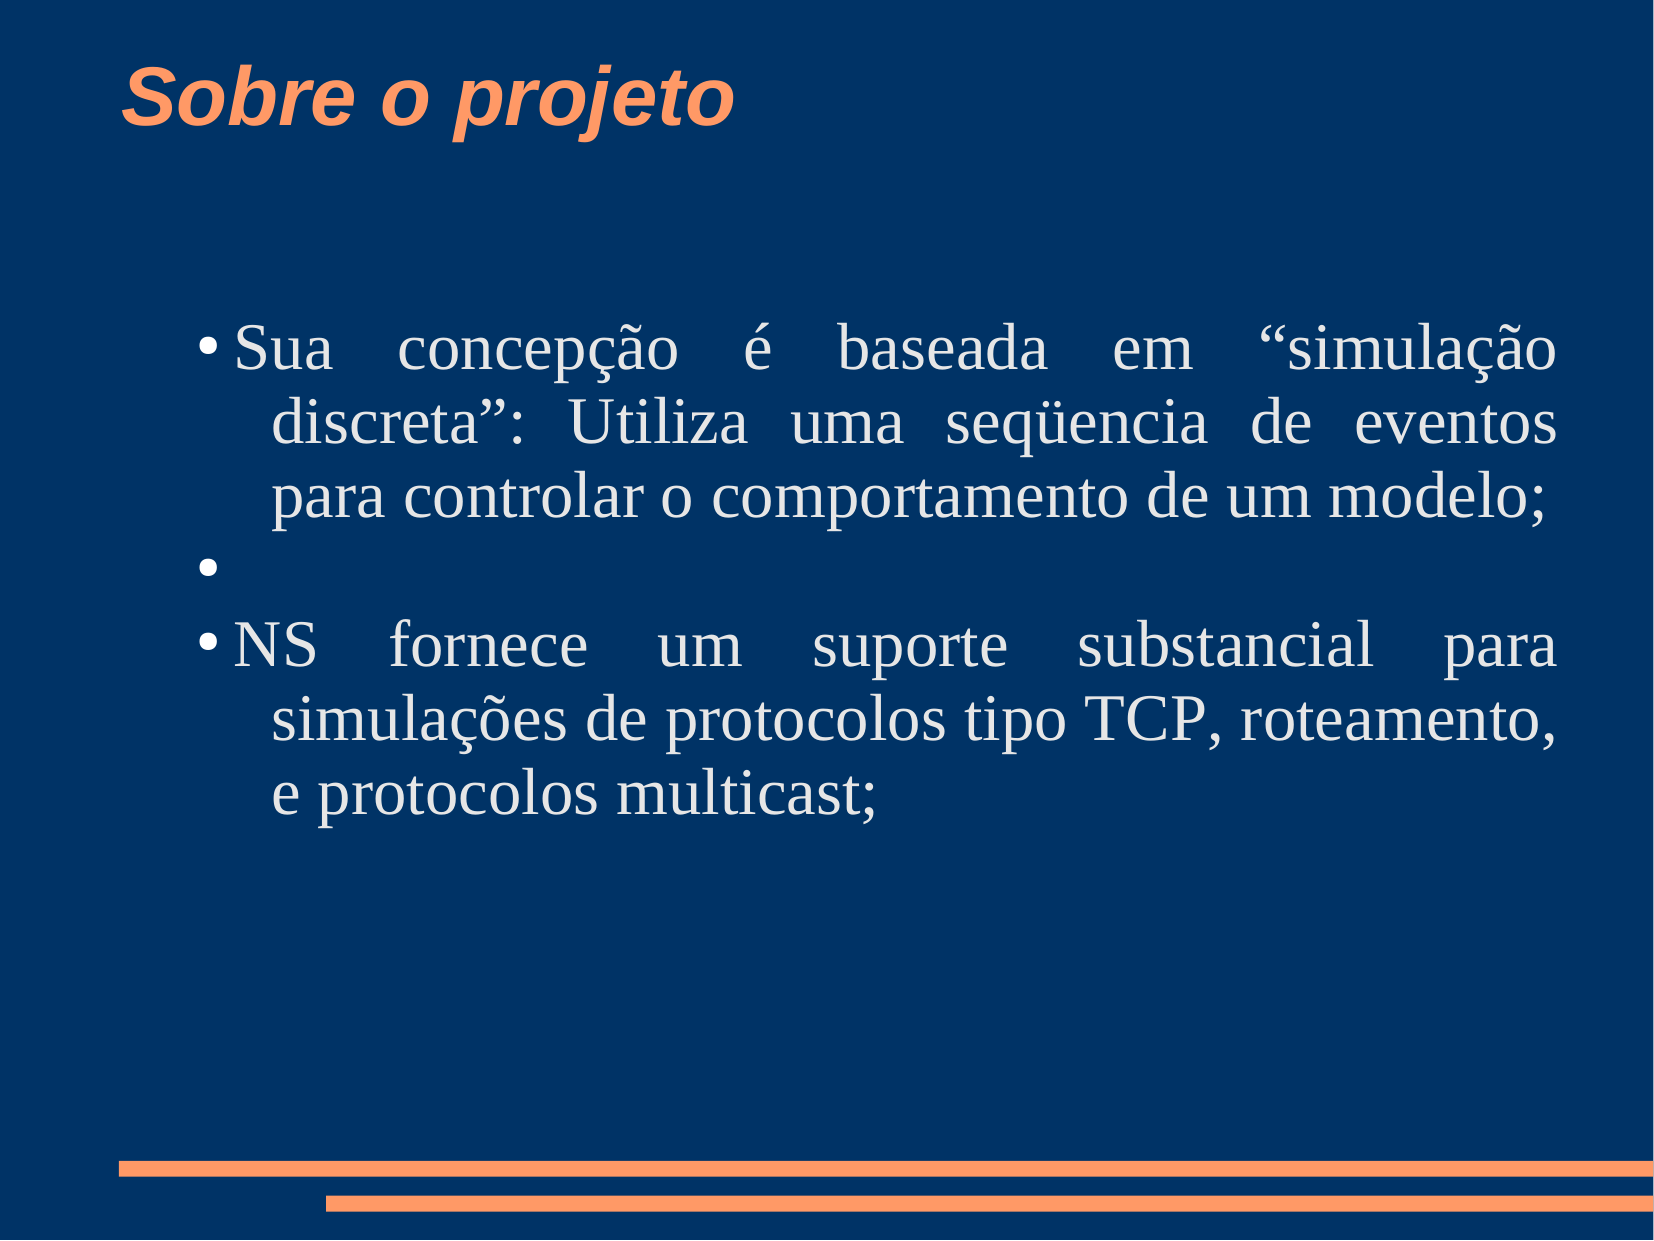

# Sobre o projeto
Sua concepção é baseada em “simulação discreta”: Utiliza uma seqüencia de eventos para controlar o comportamento de um modelo;
NS fornece um suporte substancial para simulações de protocolos tipo TCP, roteamento, e protocolos multicast;